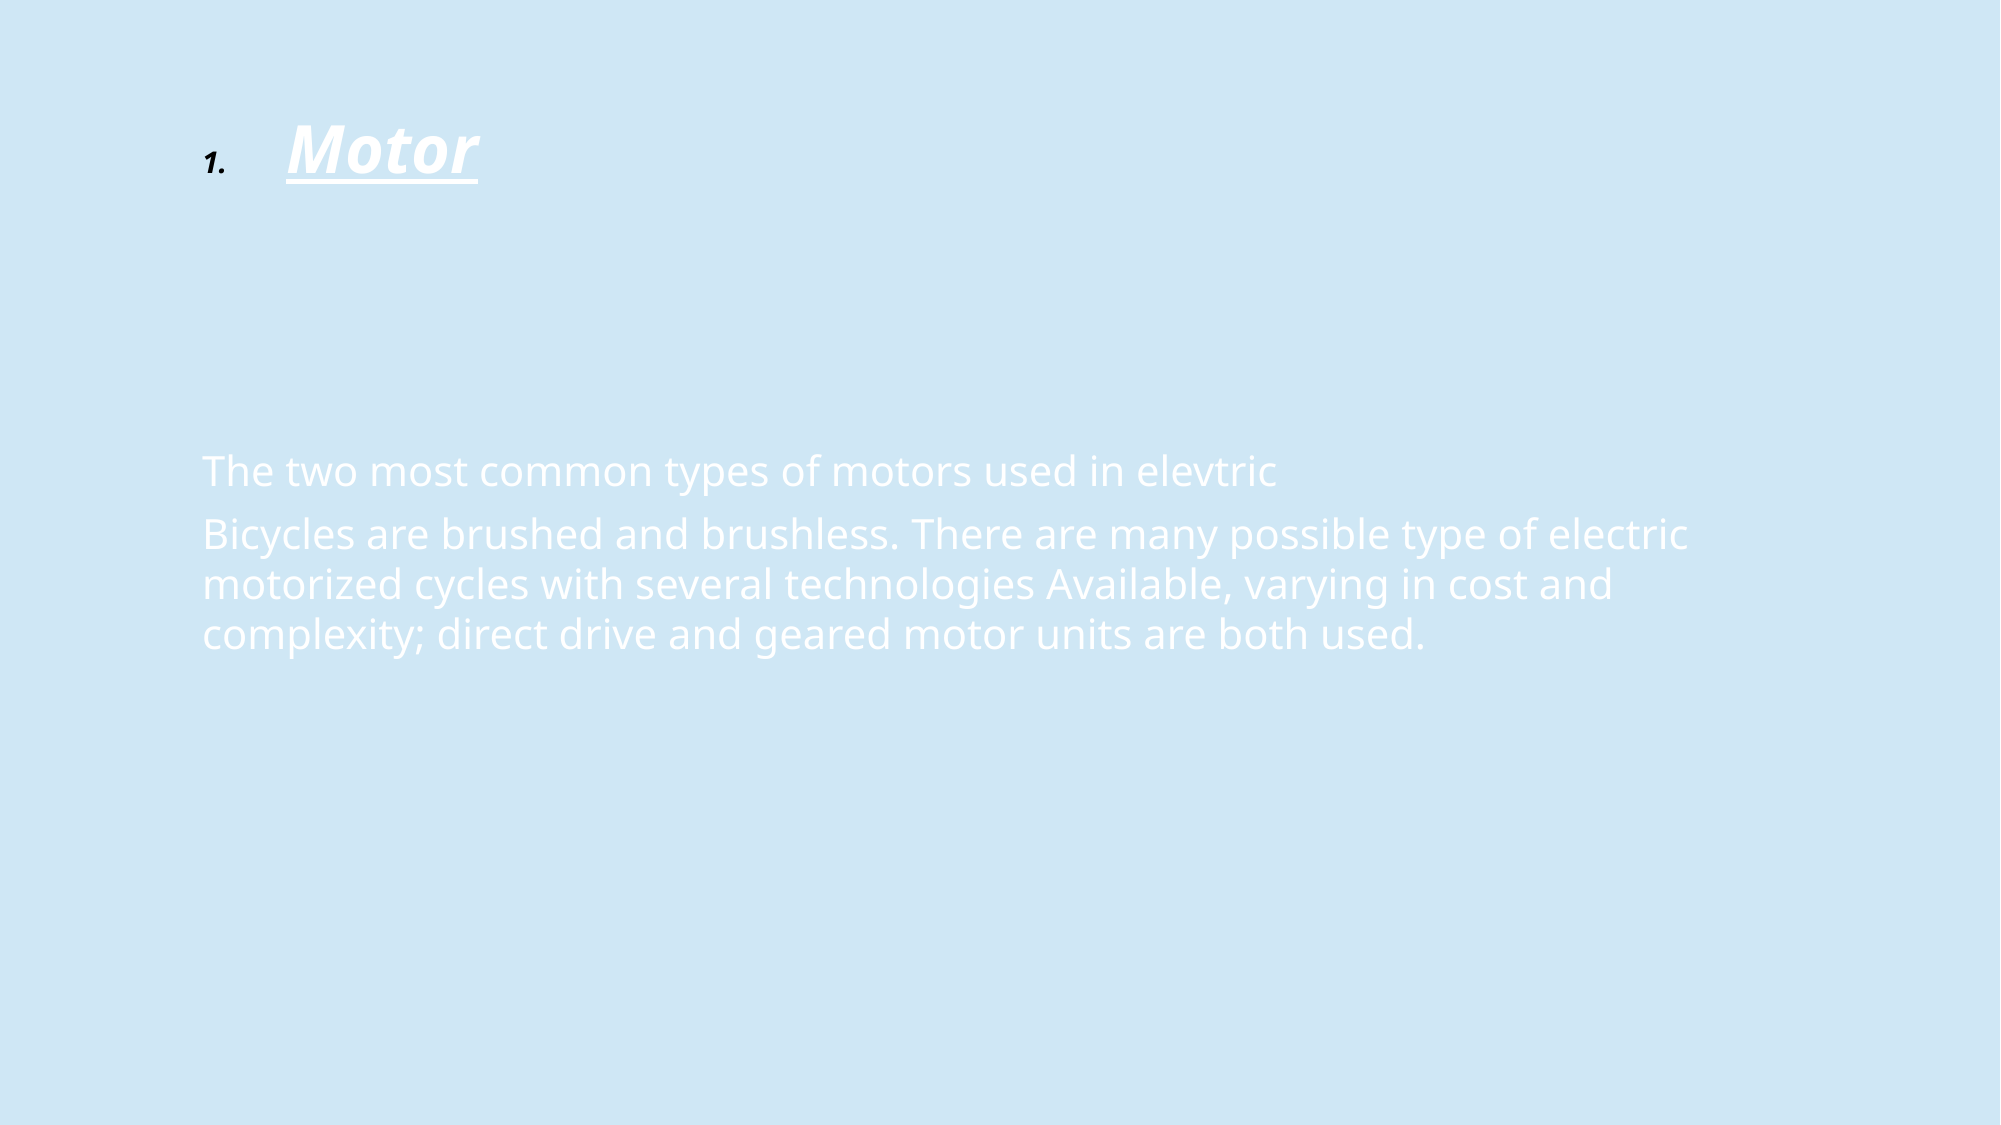

# Motor
The two most common types of motors used in elevtric
Bicycles are brushed and brushless. There are many possible type of electric motorized cycles with several technologies Available, varying in cost and complexity; direct drive and geared motor units are both used.